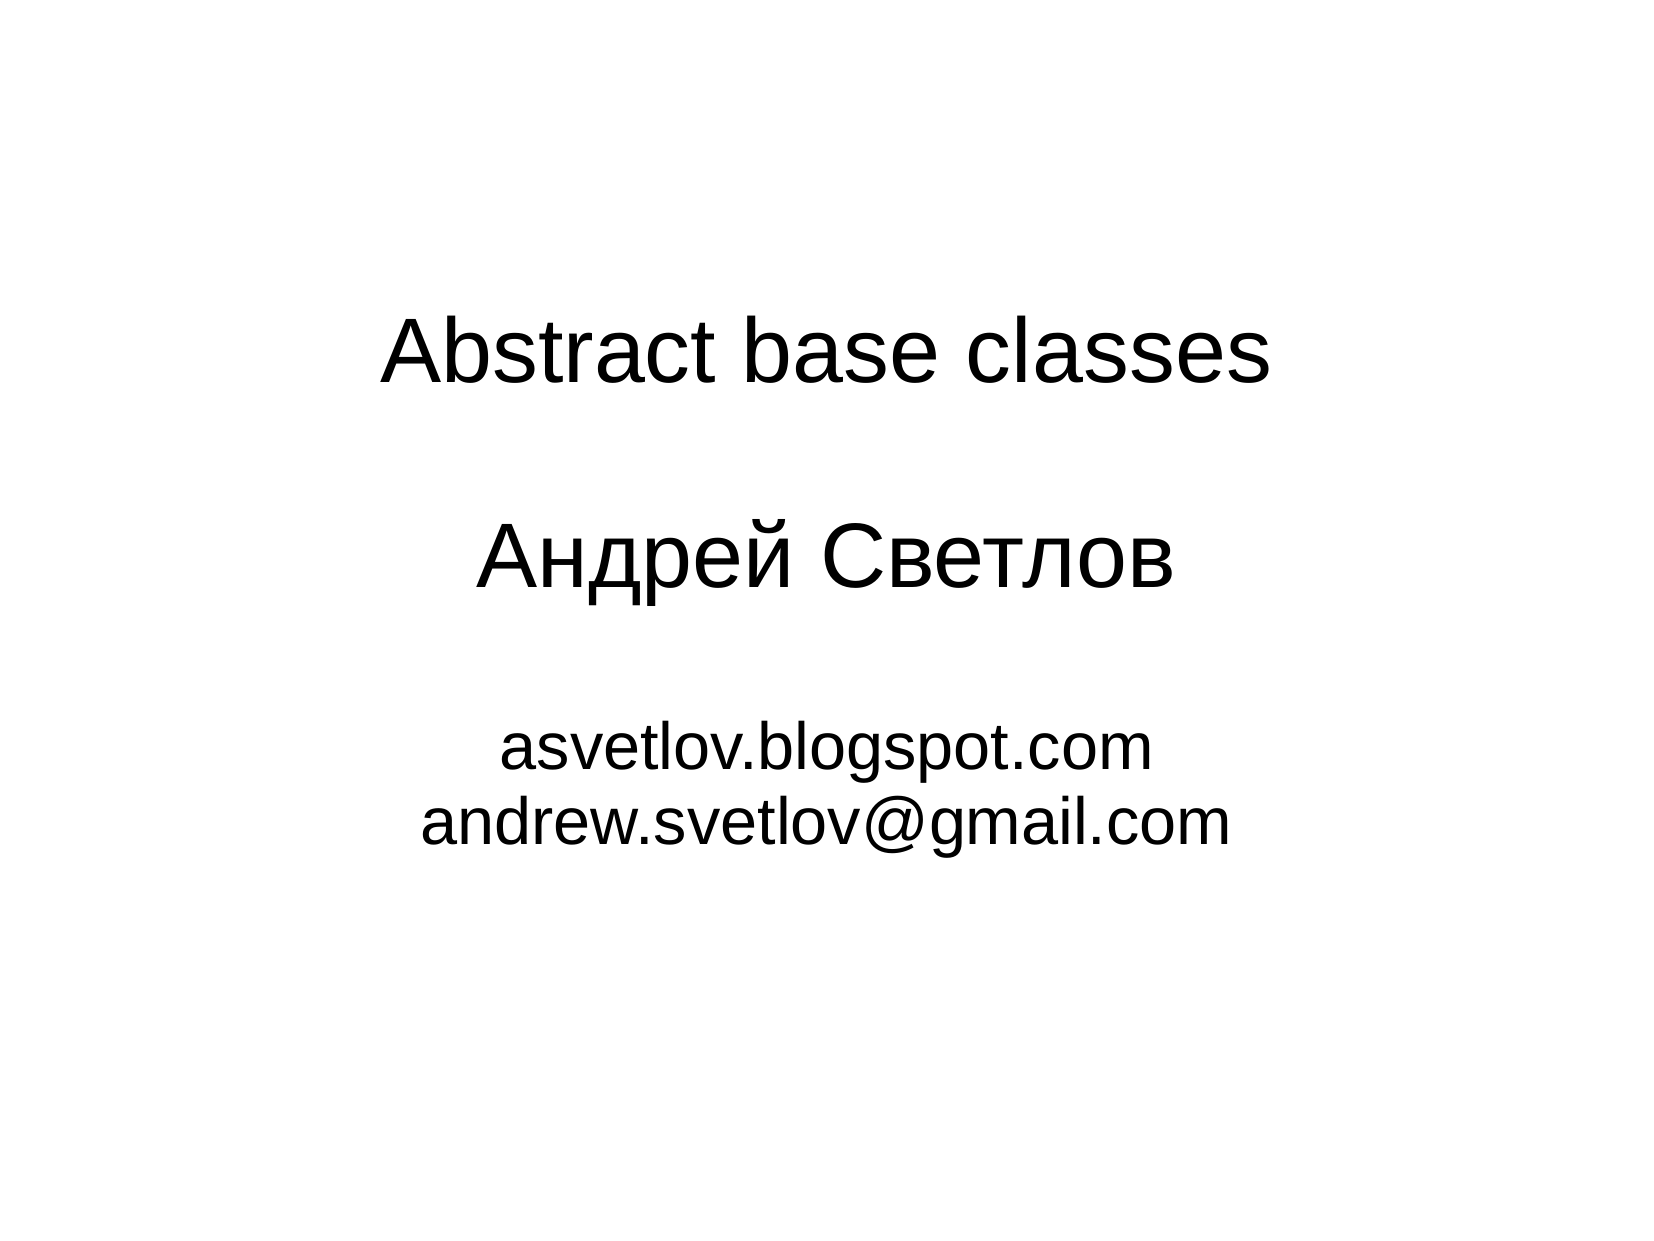

# Abstract base classes
Андрей Светлов
asvetlov.blogspot.com
andrew.svetlov@gmail.com